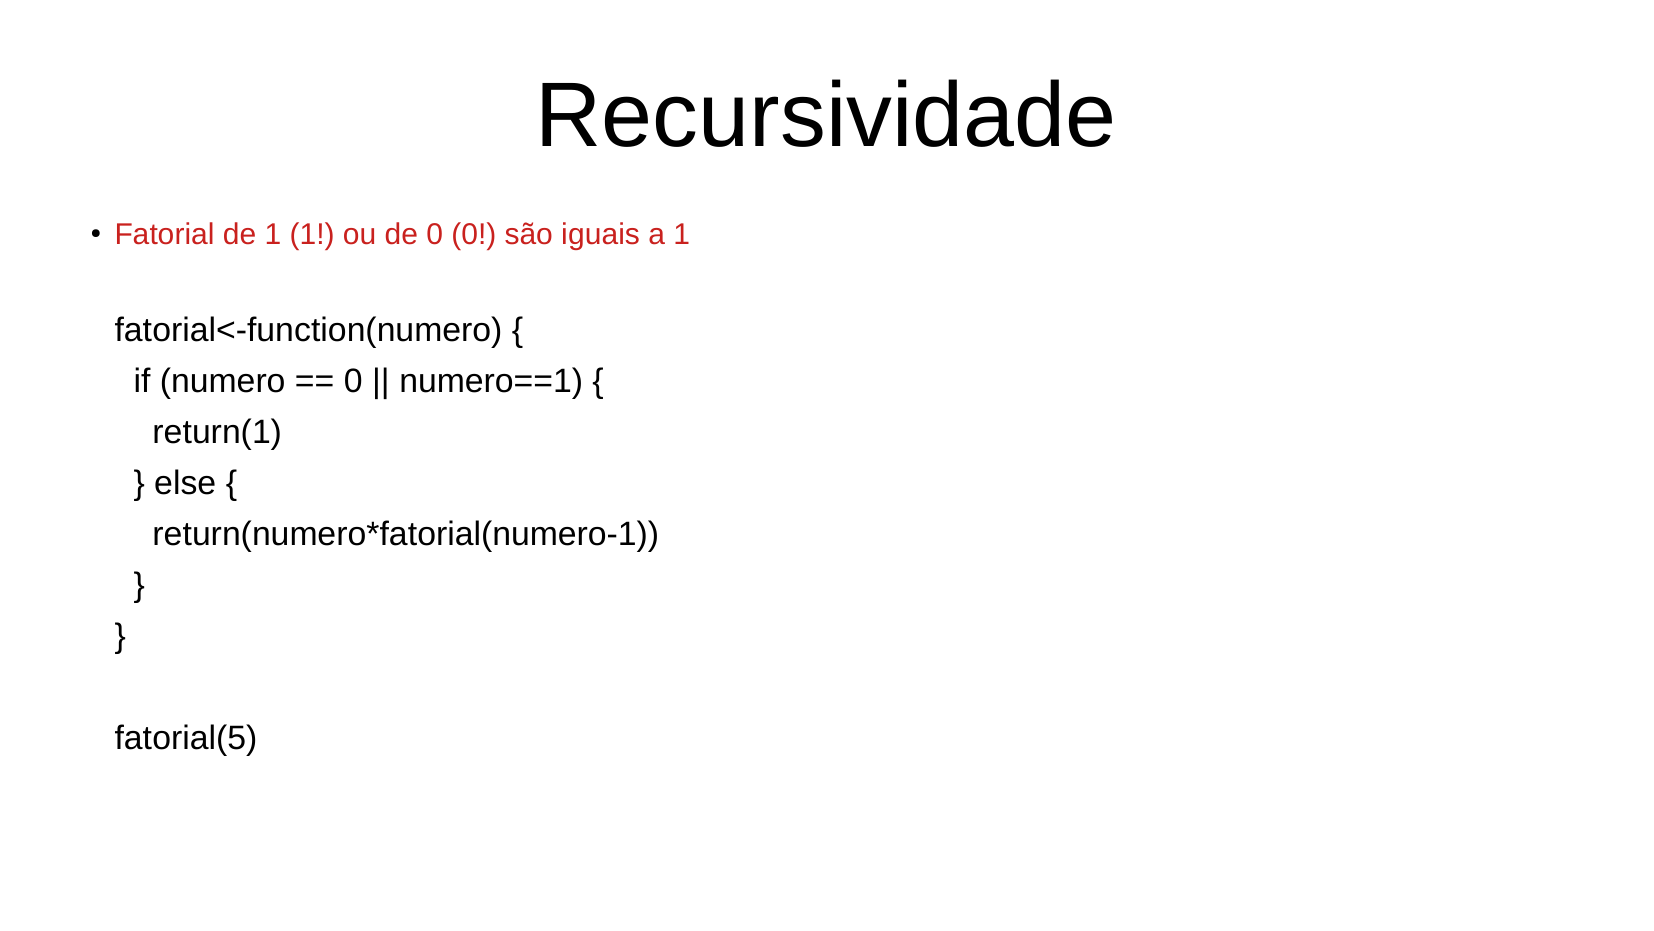

# Recursividade
Fatorial de 1 (1!) ou de 0 (0!) são iguais a 1
fatorial<-function(numero) {
 if (numero == 0 || numero==1) {
 return(1)
 } else {
 return(numero*fatorial(numero-1))
 }
}
fatorial(5)